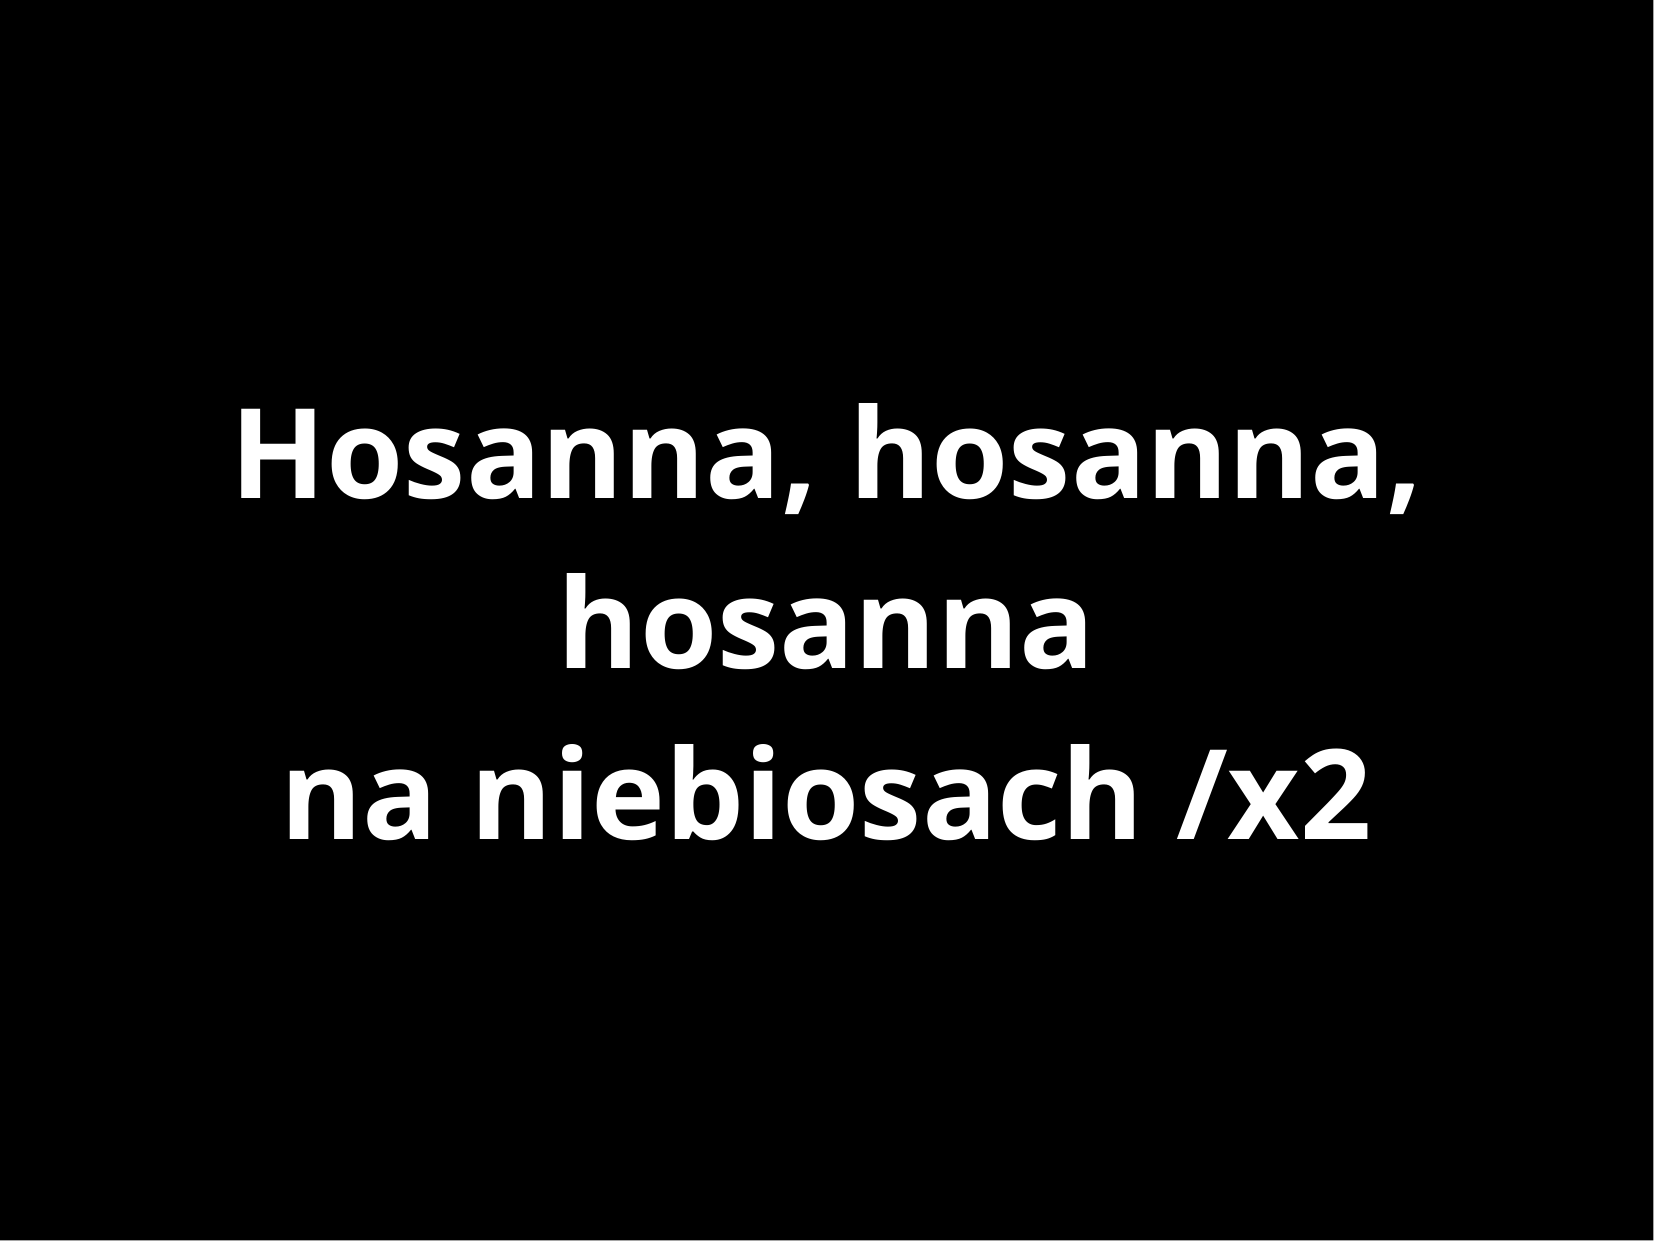

# Hosanna, hosanna, hosanna na niebiosach /x2